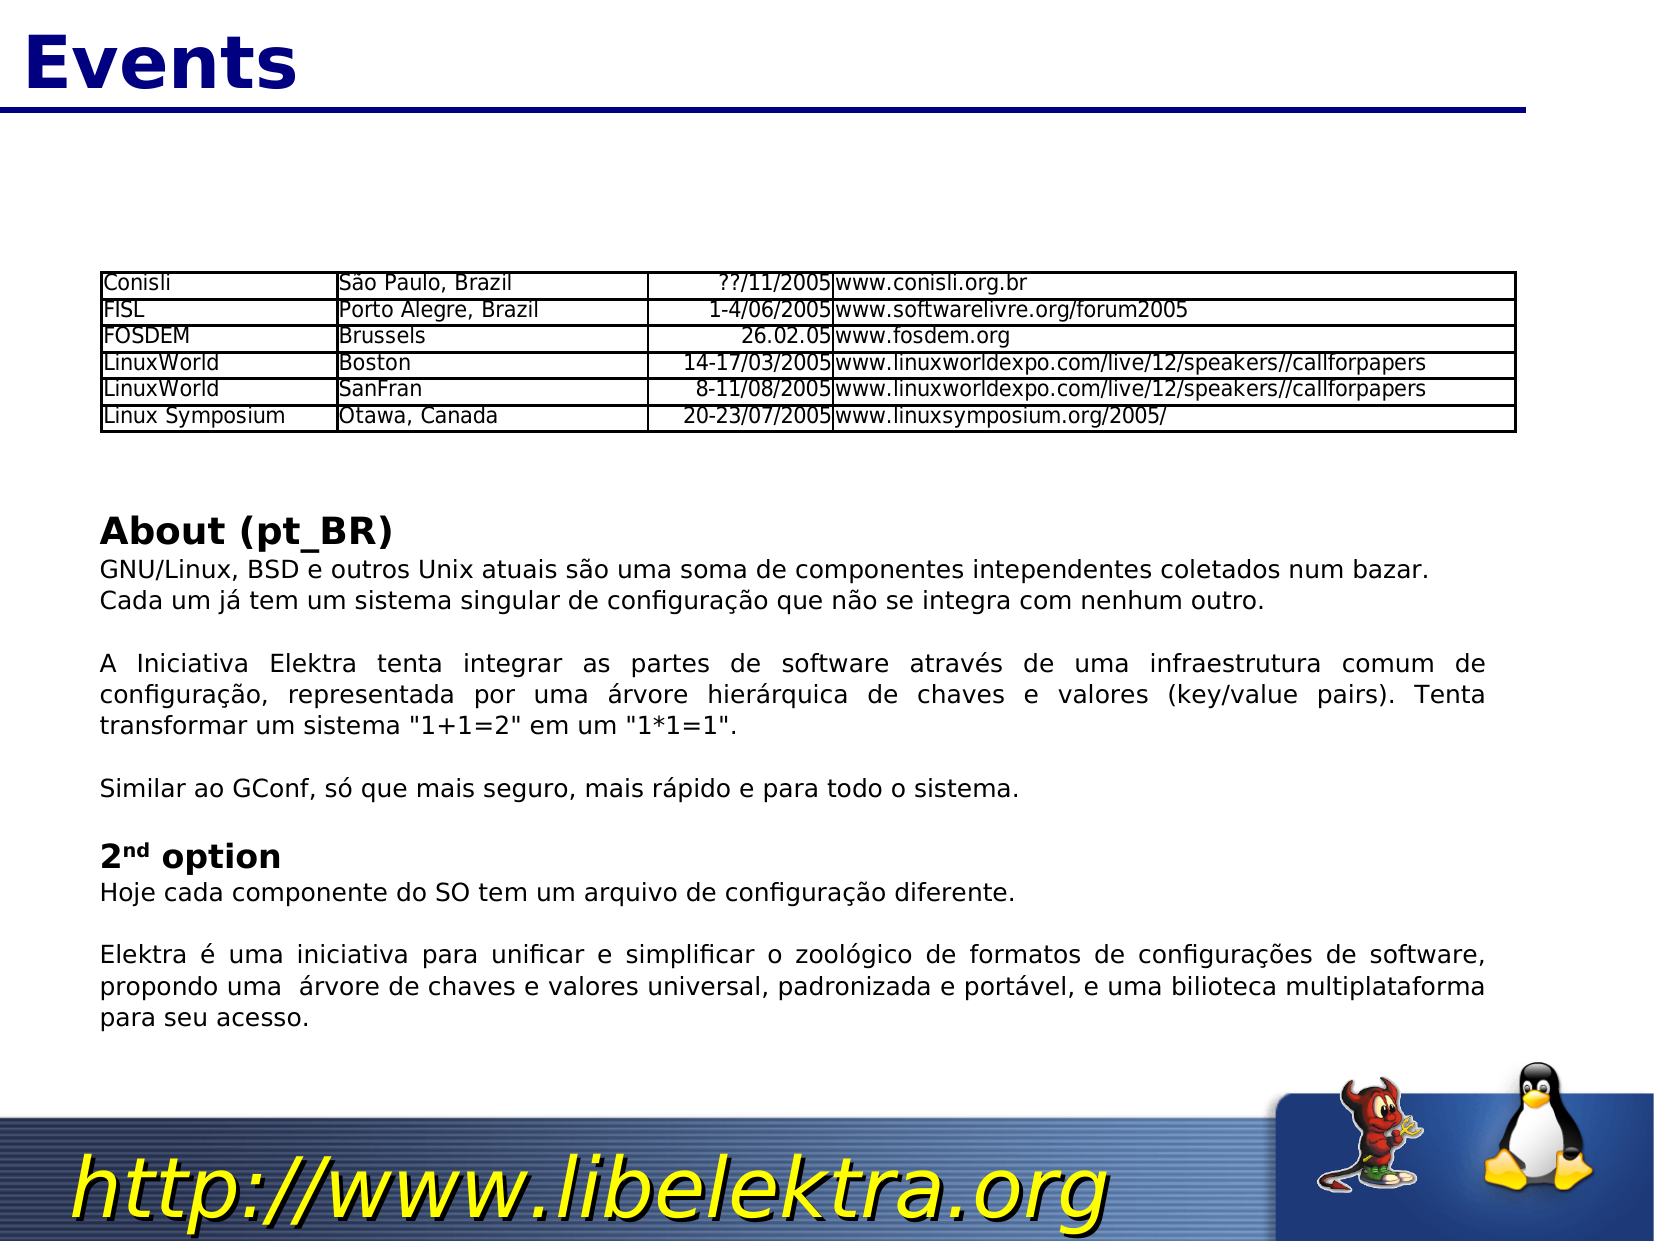

Events
About (pt_BR)
GNU/Linux, BSD e outros Unix atuais são uma soma de componentes intependentes coletados num bazar. Cada um já tem um sistema singular de configuração que não se integra com nenhum outro.
A Iniciativa Elektra tenta integrar as partes de software através de uma infraestrutura comum de configuração, representada por uma árvore hierárquica de chaves e valores (key/value pairs). Tenta transformar um sistema "1+1=2" em um "1*1=1".
Similar ao GConf, só que mais seguro, mais rápido e para todo o sistema.
2nd option
Hoje cada componente do SO tem um arquivo de configuração diferente.
Elektra é uma iniciativa para unificar e simplificar o zoológico de formatos de configurações de software, propondo uma árvore de chaves e valores universal, padronizada e portável, e uma bilioteca multiplataforma para seu acesso.